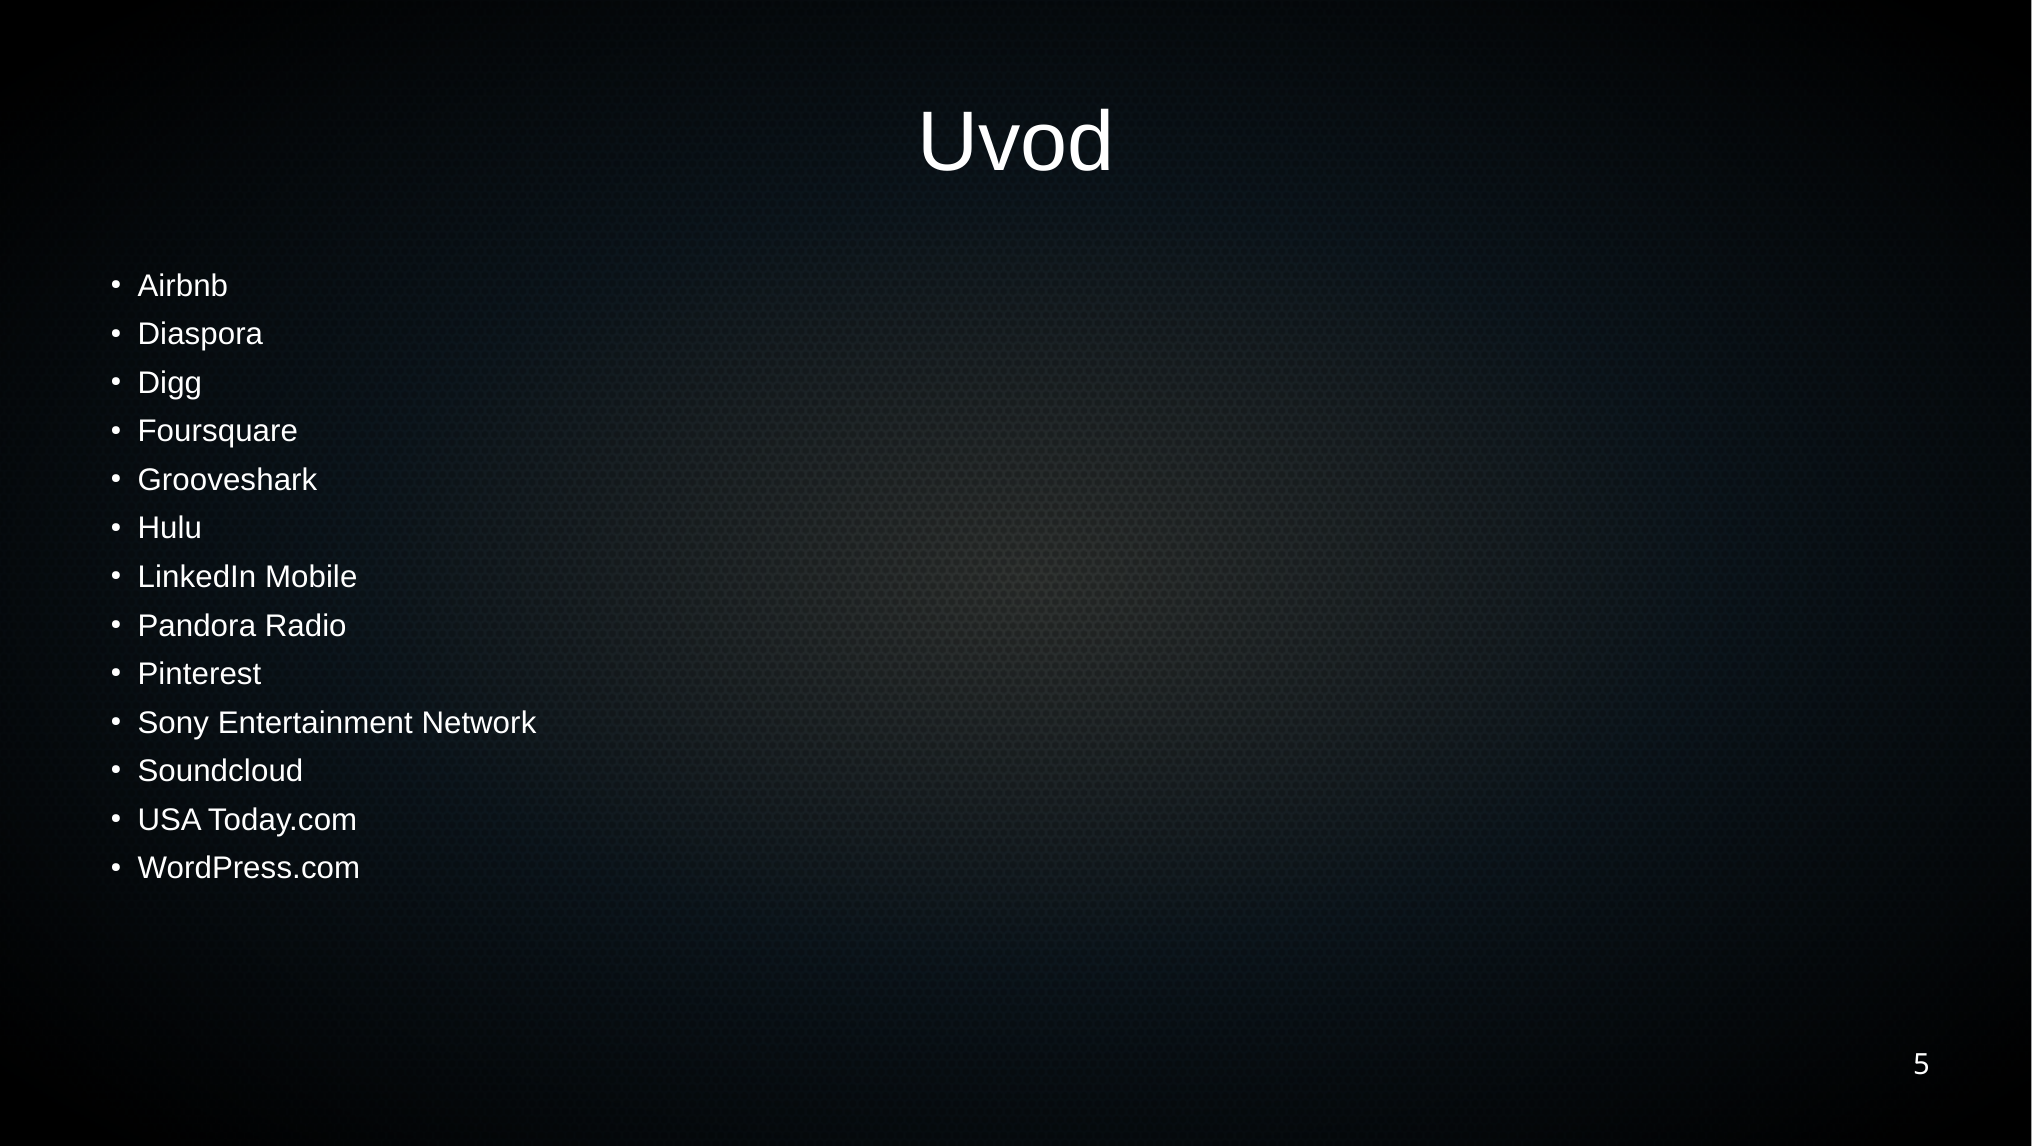

# Uvod
Airbnb
Diaspora
Digg
Foursquare
Grooveshark
Hulu
LinkedIn Mobile
Pandora Radio
Pinterest
Sony Entertainment Network
Soundcloud
USA Today.com
WordPress.com
5